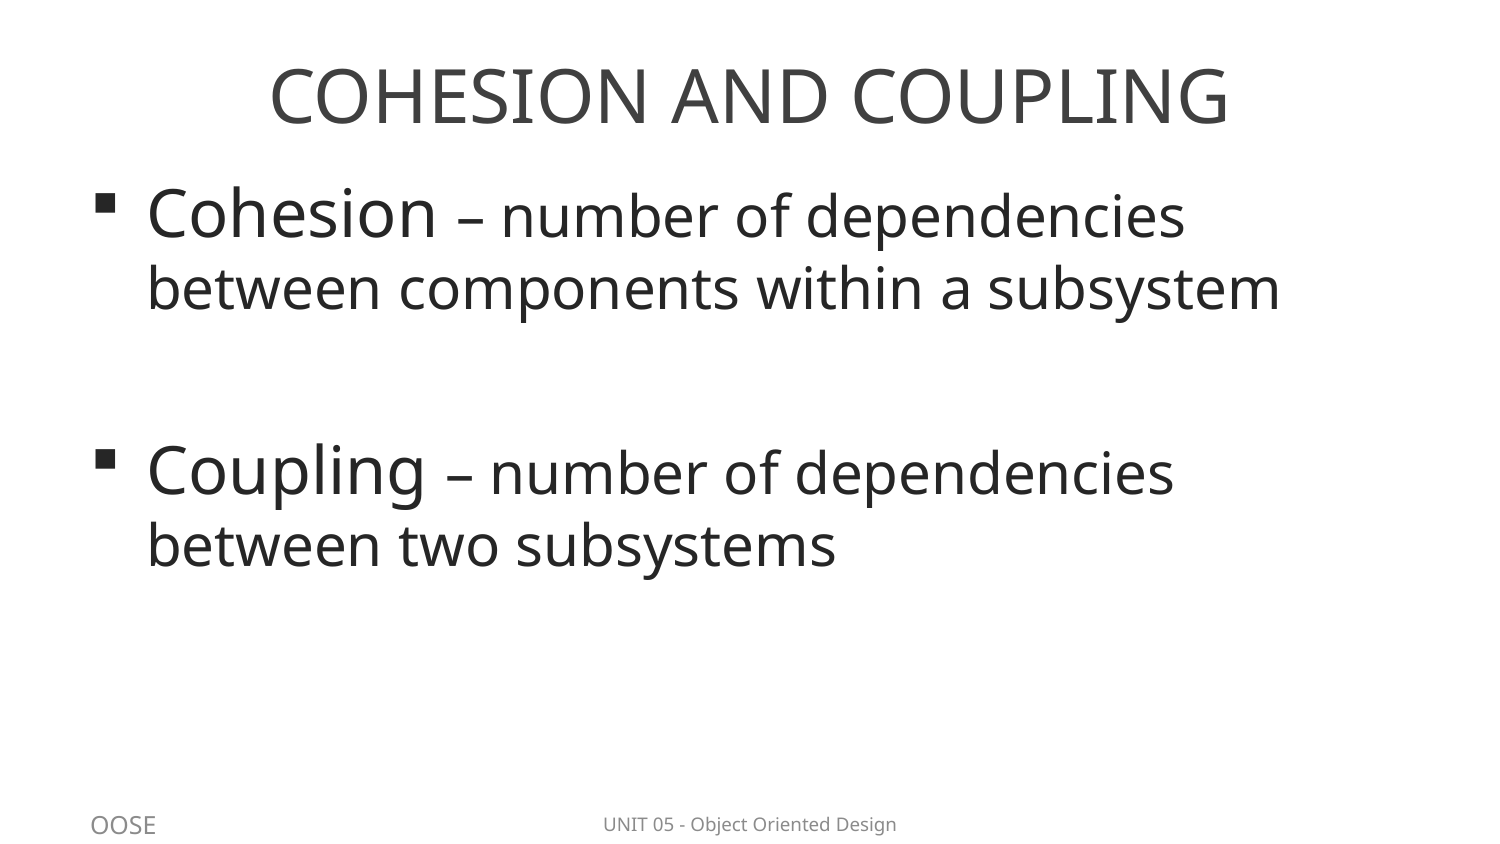

# Cohesion and coupling
Cohesion – number of dependencies between components within a subsystem
Coupling – number of dependencies between two subsystems
OOSE
UNIT 05 - Object Oriented Design